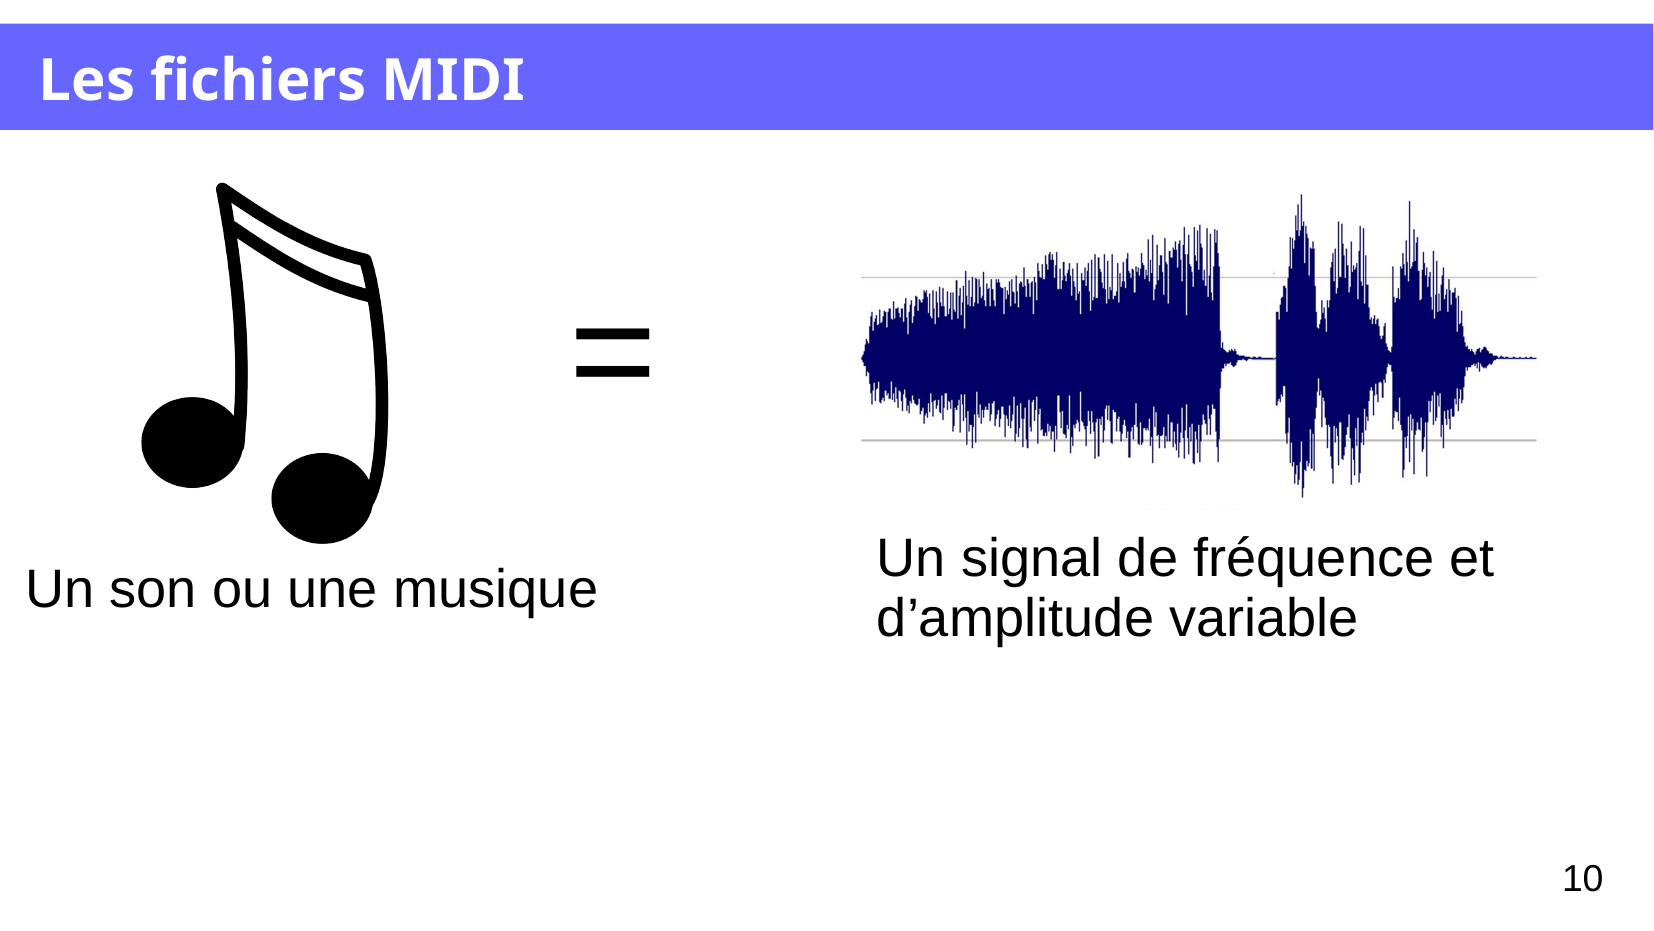

# Les fichiers MIDI
=
Un signal de fréquence et d’amplitude variable
Un son ou une musique